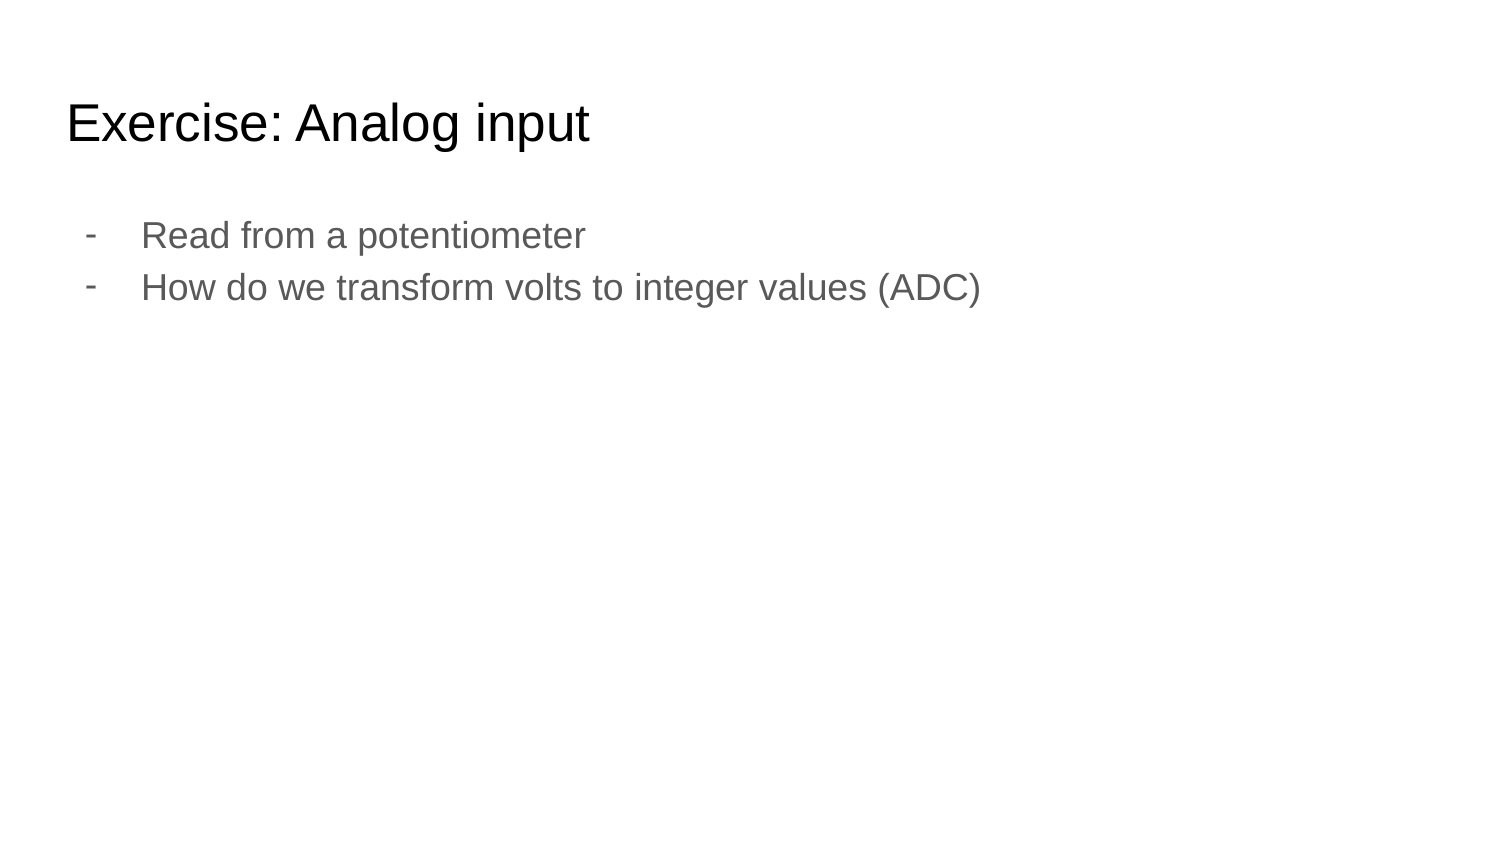

# Exercise: Analog input
Read from a potentiometer
How do we transform volts to integer values (ADC)